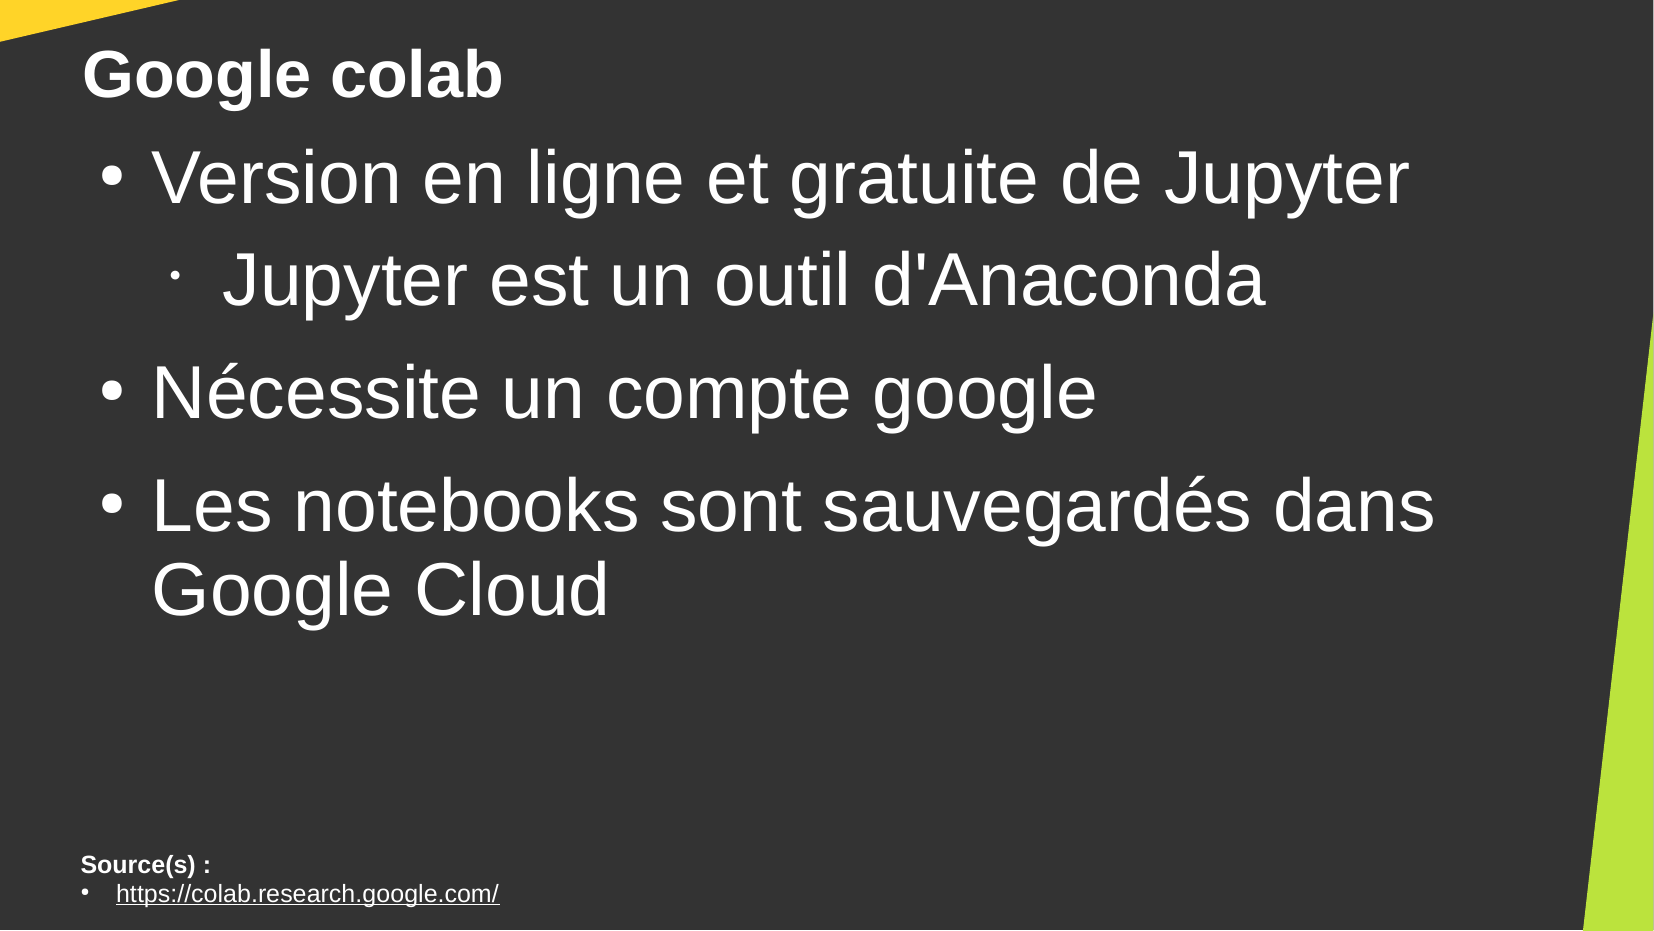

# Google colab
Version en ligne et gratuite de Jupyter
Jupyter est un outil d'Anaconda
Nécessite un compte google
Les notebooks sont sauvegardés dans Google Cloud
Source(s) :
https://colab.research.google.com/